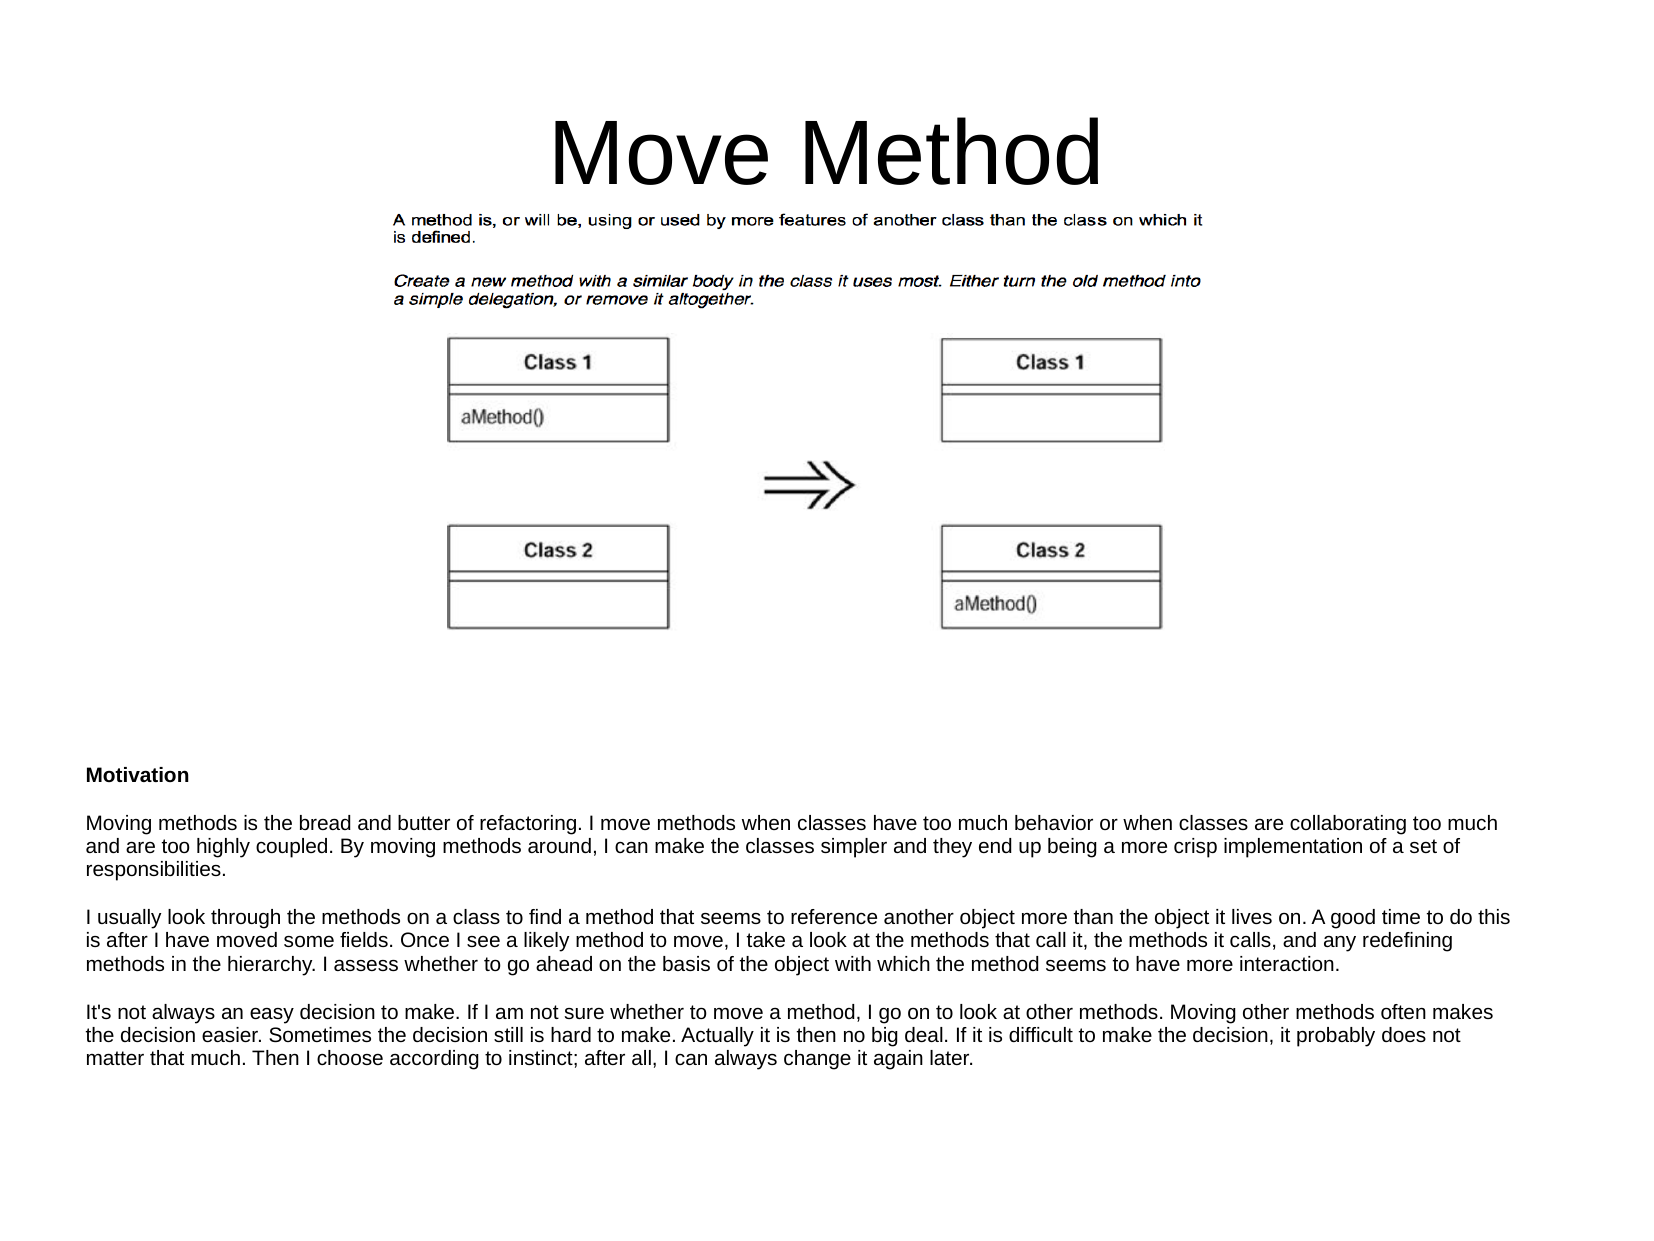

# Move Method
Motivation
Moving methods is the bread and butter of refactoring. I move methods when classes have too much behavior or when classes are collaborating too much and are too highly coupled. By moving methods around, I can make the classes simpler and they end up being a more crisp implementation of a set of responsibilities.
I usually look through the methods on a class to find a method that seems to reference another object more than the object it lives on. A good time to do this is after I have moved some fields. Once I see a likely method to move, I take a look at the methods that call it, the methods it calls, and any redefining methods in the hierarchy. I assess whether to go ahead on the basis of the object with which the method seems to have more interaction.
It's not always an easy decision to make. If I am not sure whether to move a method, I go on to look at other methods. Moving other methods often makes the decision easier. Sometimes the decision still is hard to make. Actually it is then no big deal. If it is difficult to make the decision, it probably does not matter that much. Then I choose according to instinct; after all, I can always change it again later.